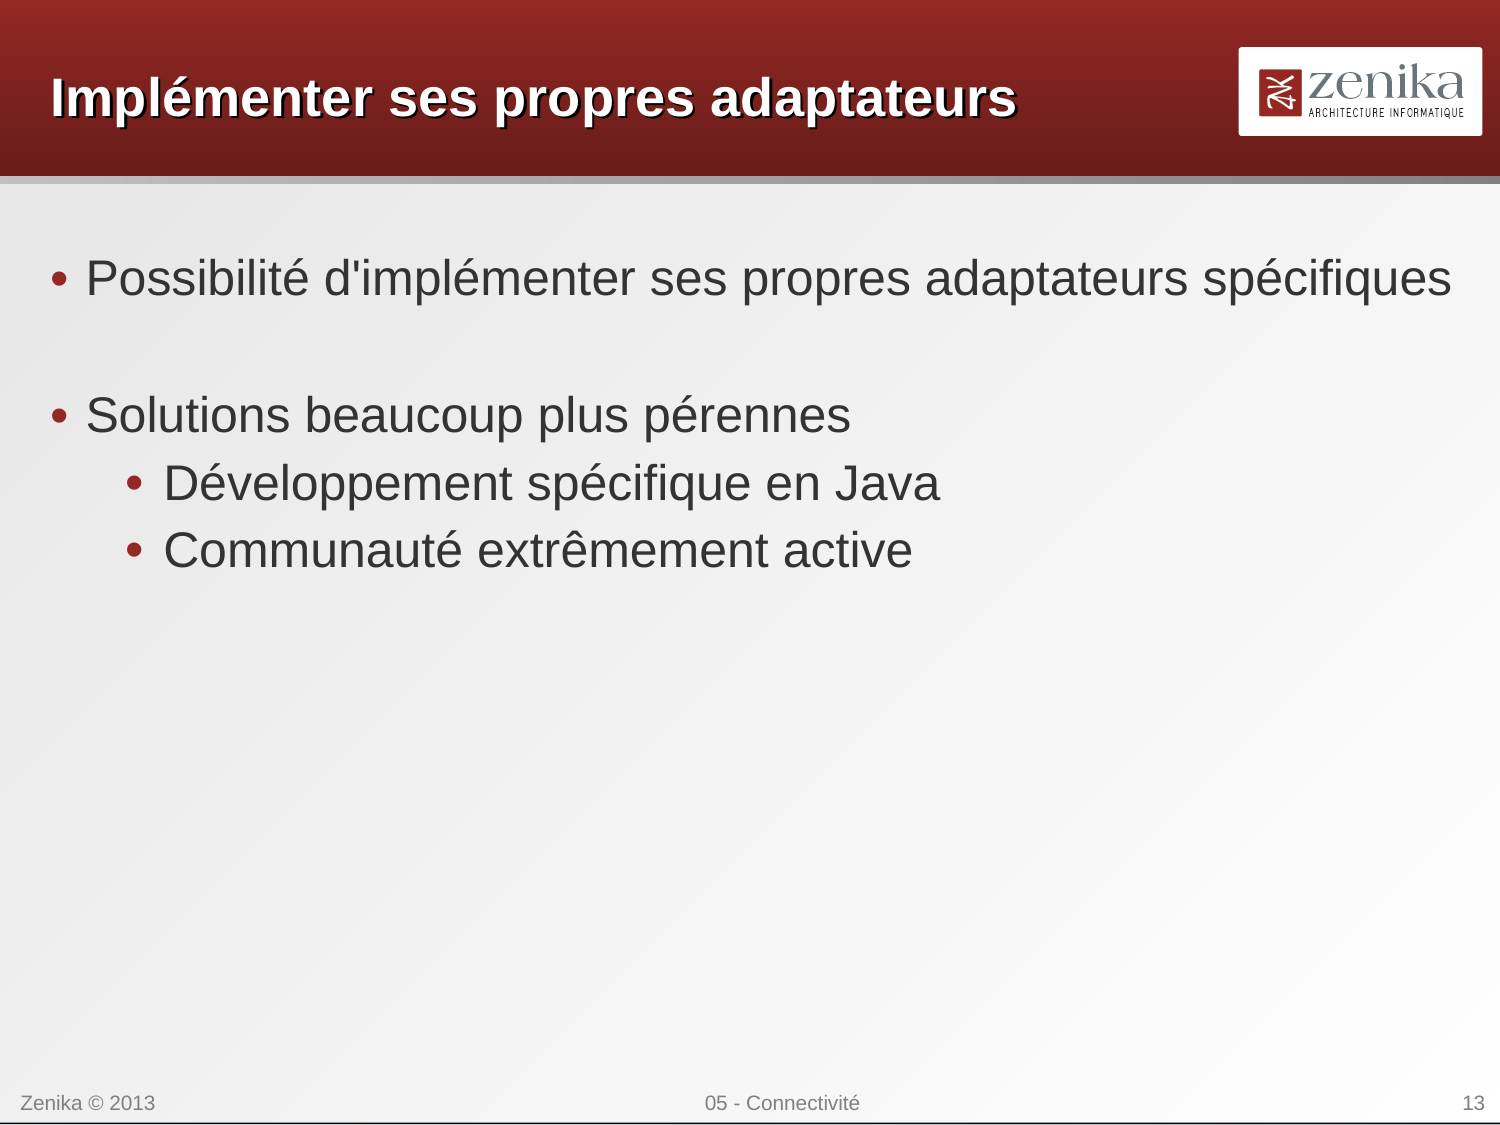

# Implémenter ses propres adaptateurs
Possibilité d'implémenter ses propres adaptateurs spécifiques
Solutions beaucoup plus pérennes
Développement spécifique en Java
Communauté extrêmement active